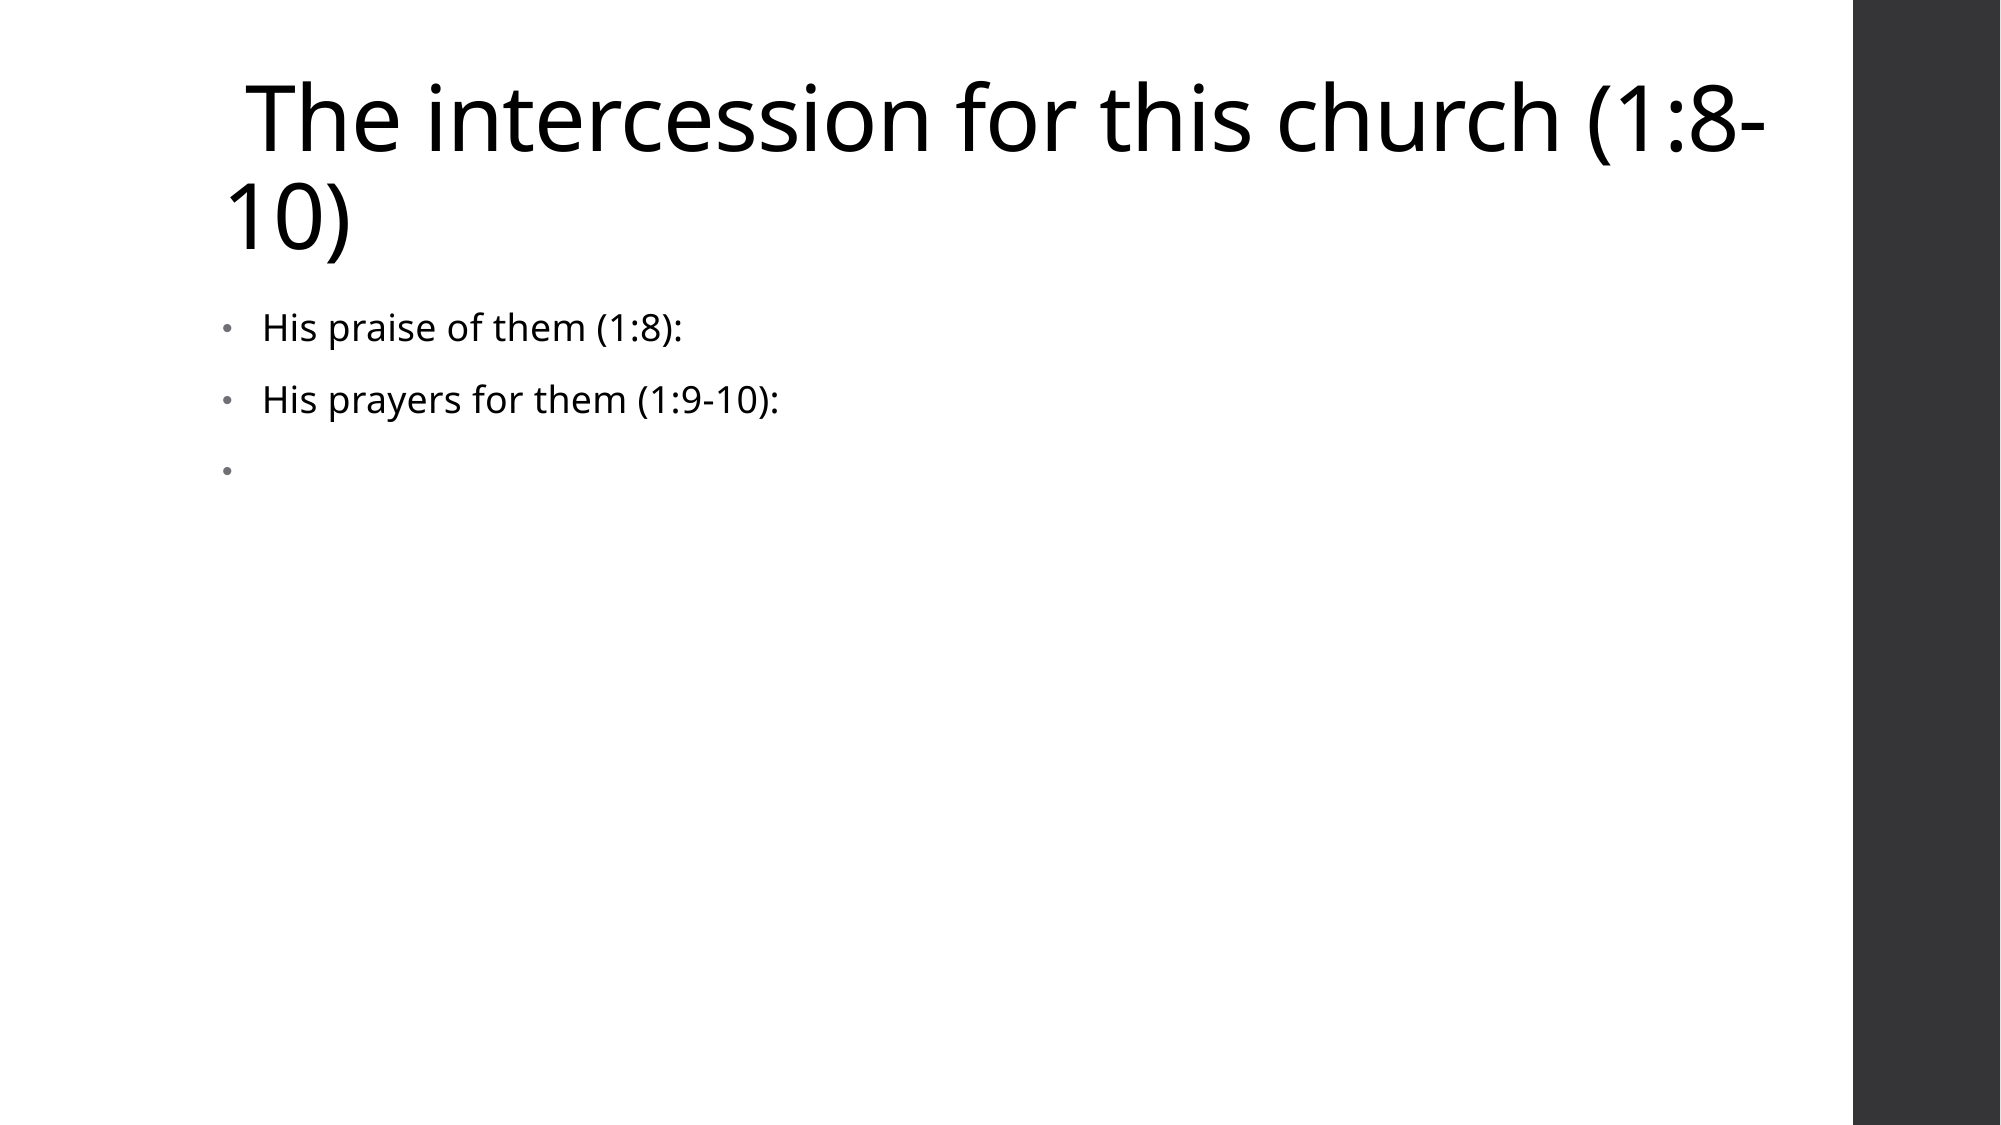

# The intercession for this church (1:8-10)
 His praise of them (1:8):
 His prayers for them (1:9-10):